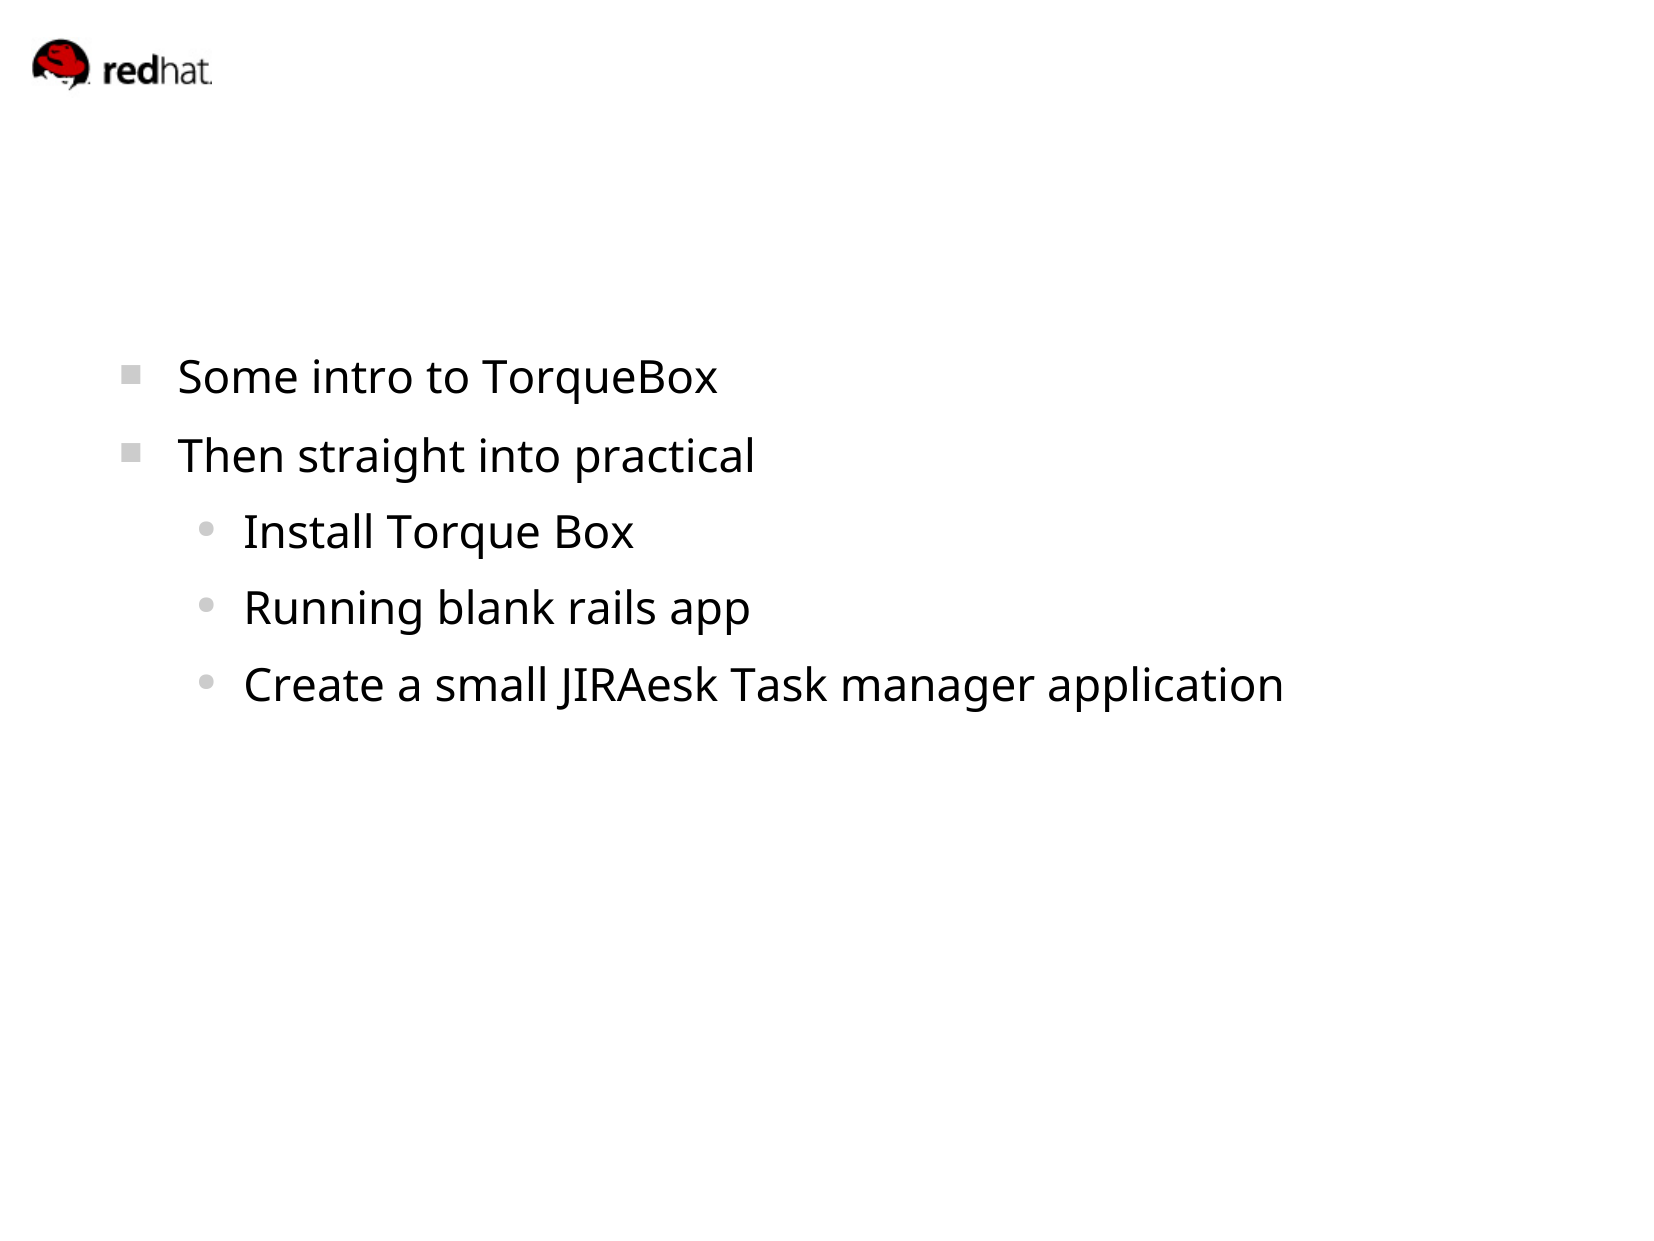

#
Some intro to TorqueBox
Then straight into practical
Install Torque Box
Running blank rails app
Create a small JIRAesk Task manager application